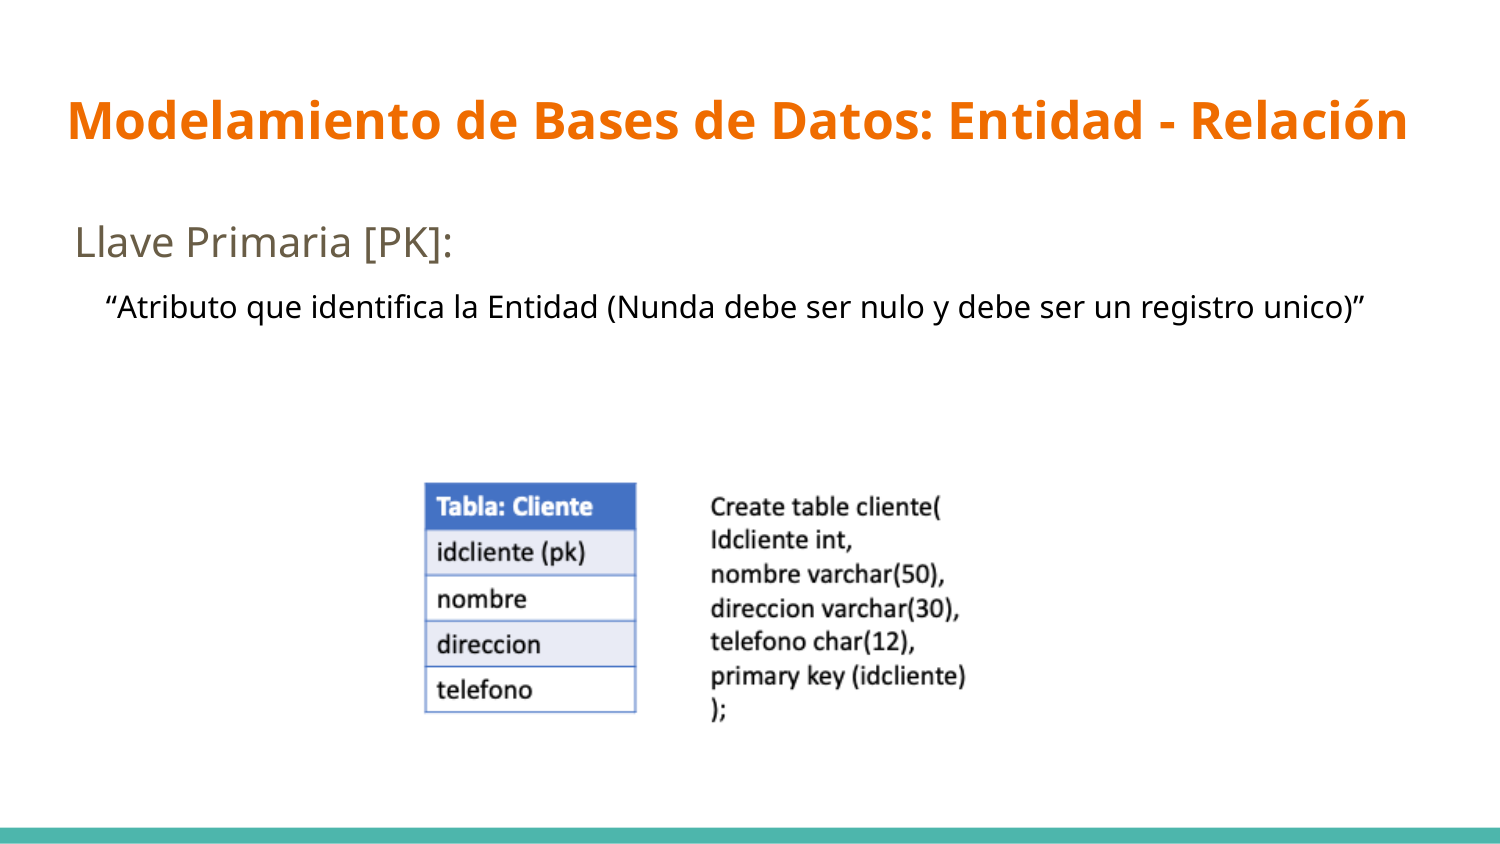

# Modelamiento de Bases de Datos: Entidad - Relación
Llave Primaria [PK]:
“Atributo que identifica la Entidad (Nunda debe ser nulo y debe ser un registro unico)”